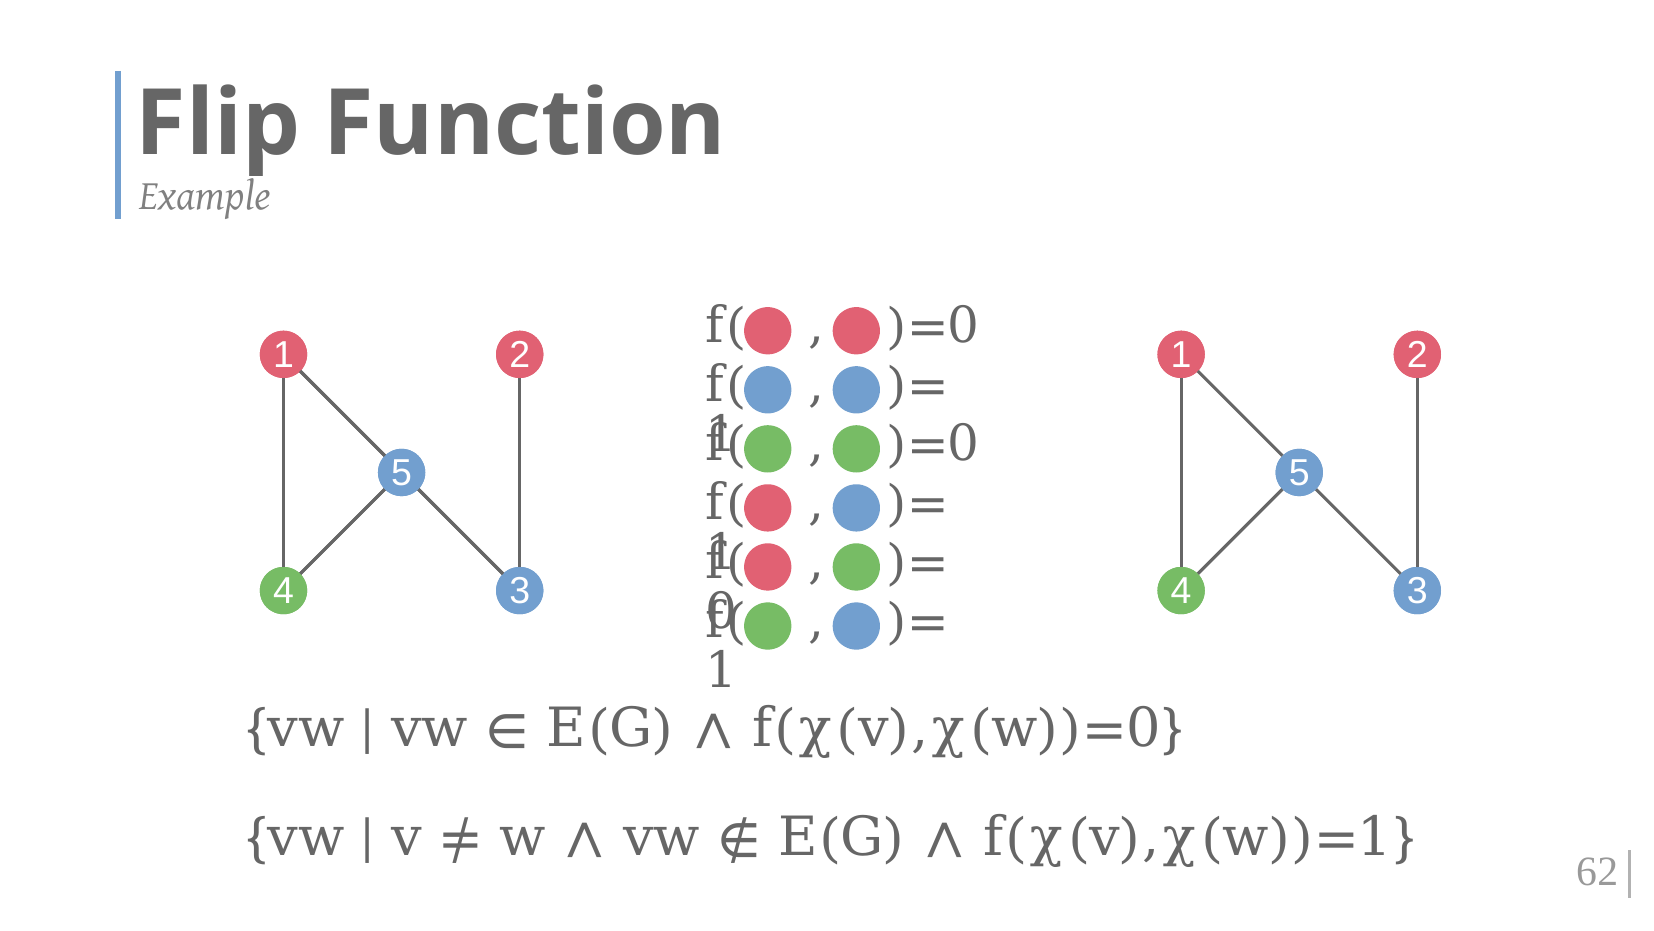

# Flip Function
Example
f( , )=0
1
1
2
2
1
1
2
2
f( , )=1
f( , )=0
5
5
5
5
f( , )=1
f( , )=0
4
4
3
3
4
4
3
3
f( , )=1
{vw | vw ∈ E(G) ∧ f(χ(v),χ(w))=0}
{vw | v ≠ w ∧ vw ∉ E(G) ∧ f(χ(v),χ(w))=1}
62